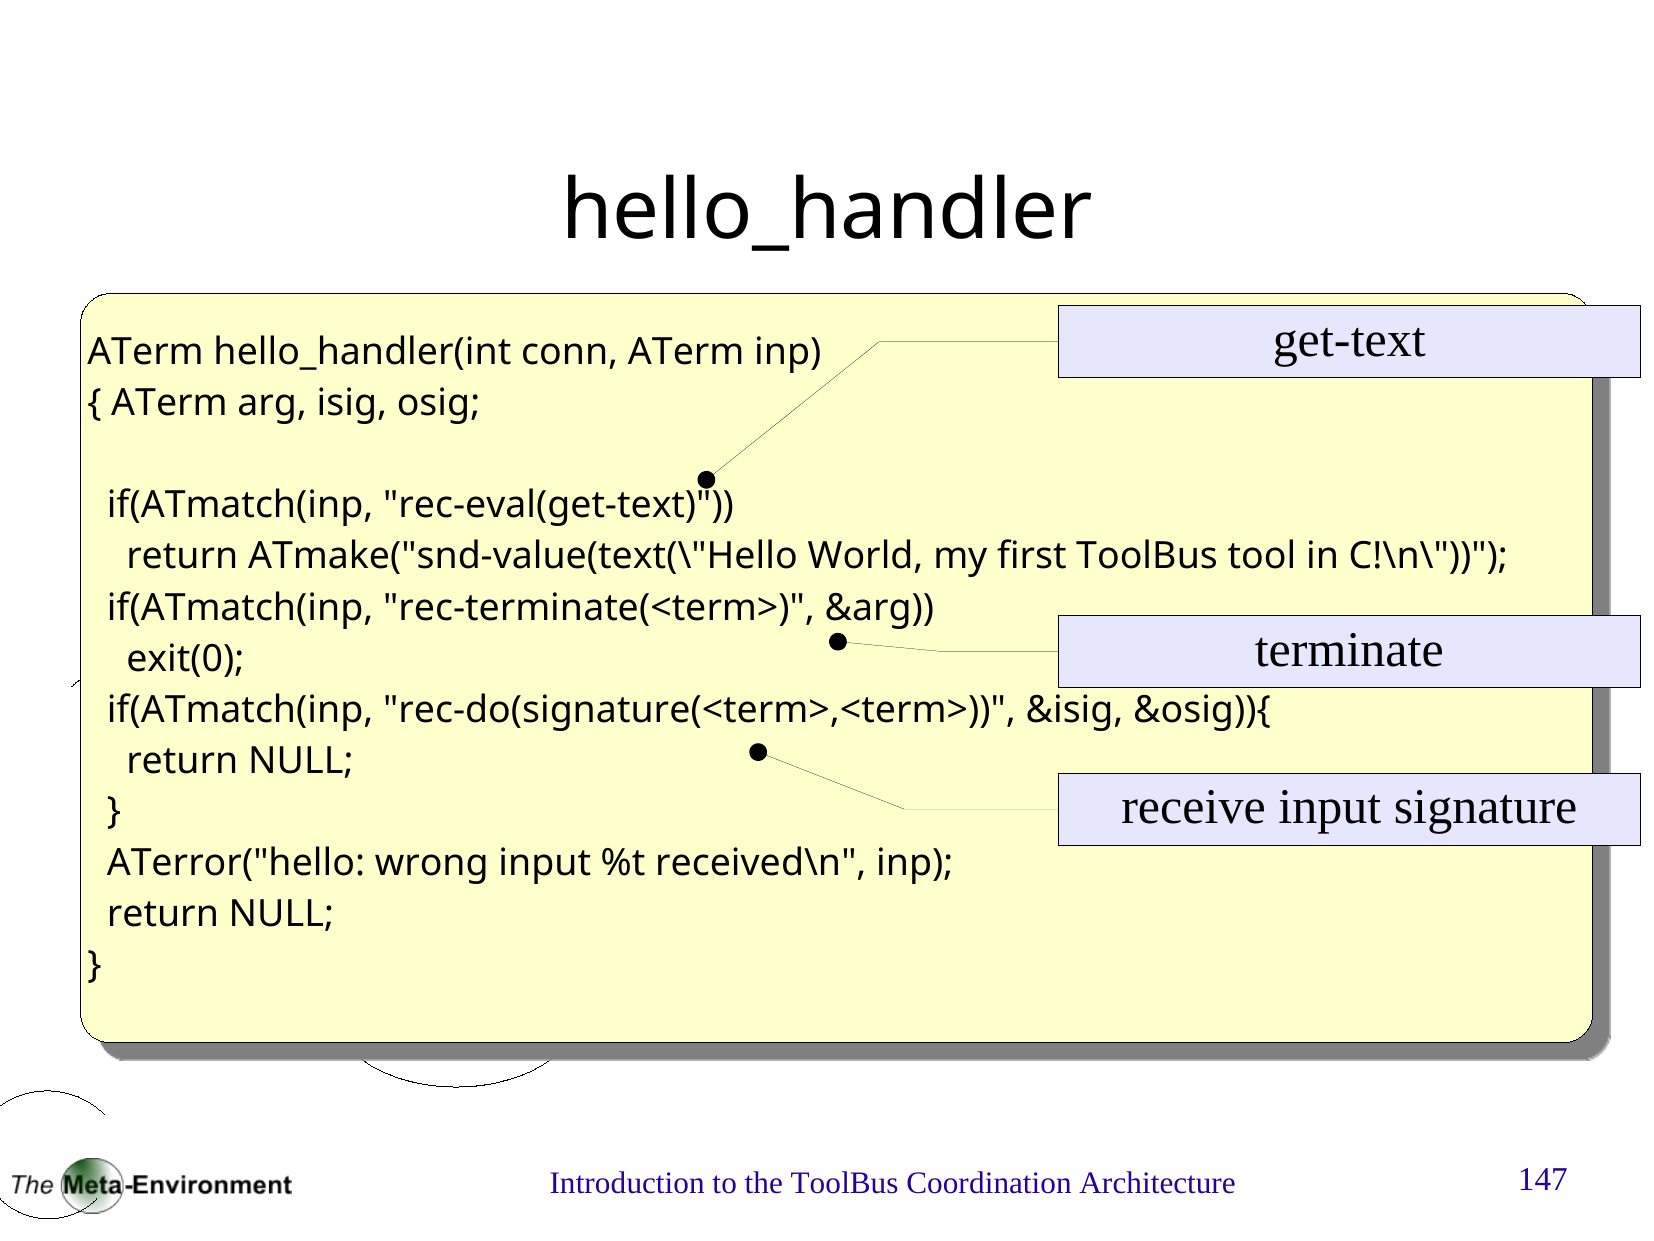

# hello_handler
ATerm hello_handler(int conn, ATerm inp)
{ ATerm arg, isig, osig;
 if(ATmatch(inp, "rec-eval(get-text)"))
 return ATmake("snd-value(text(\"Hello World, my first ToolBus tool in C!\n\"))");
 if(ATmatch(inp, "rec-terminate(<term>)", &arg))
 exit(0);
 if(ATmatch(inp, "rec-do(signature(<term>,<term>))", &isig, &osig)){
 return NULL;
 }
 ATerror("hello: wrong input %t received\n", inp);
 return NULL;
}